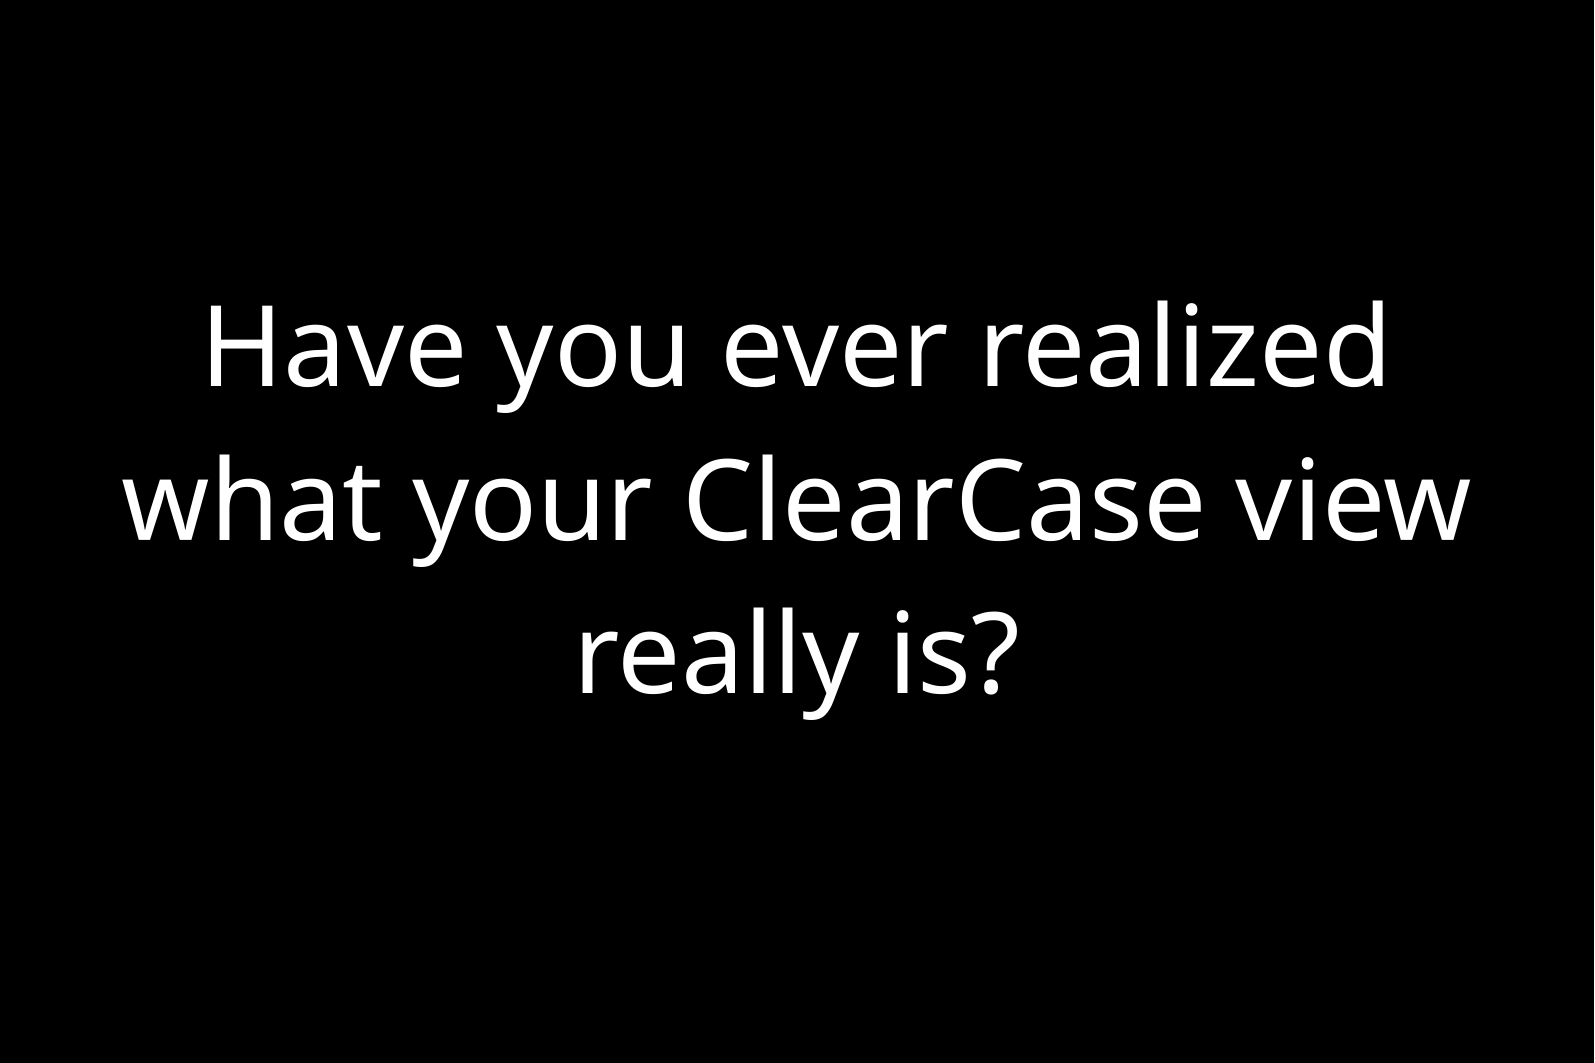

# Have you ever realized
what your ClearCase view
really is?